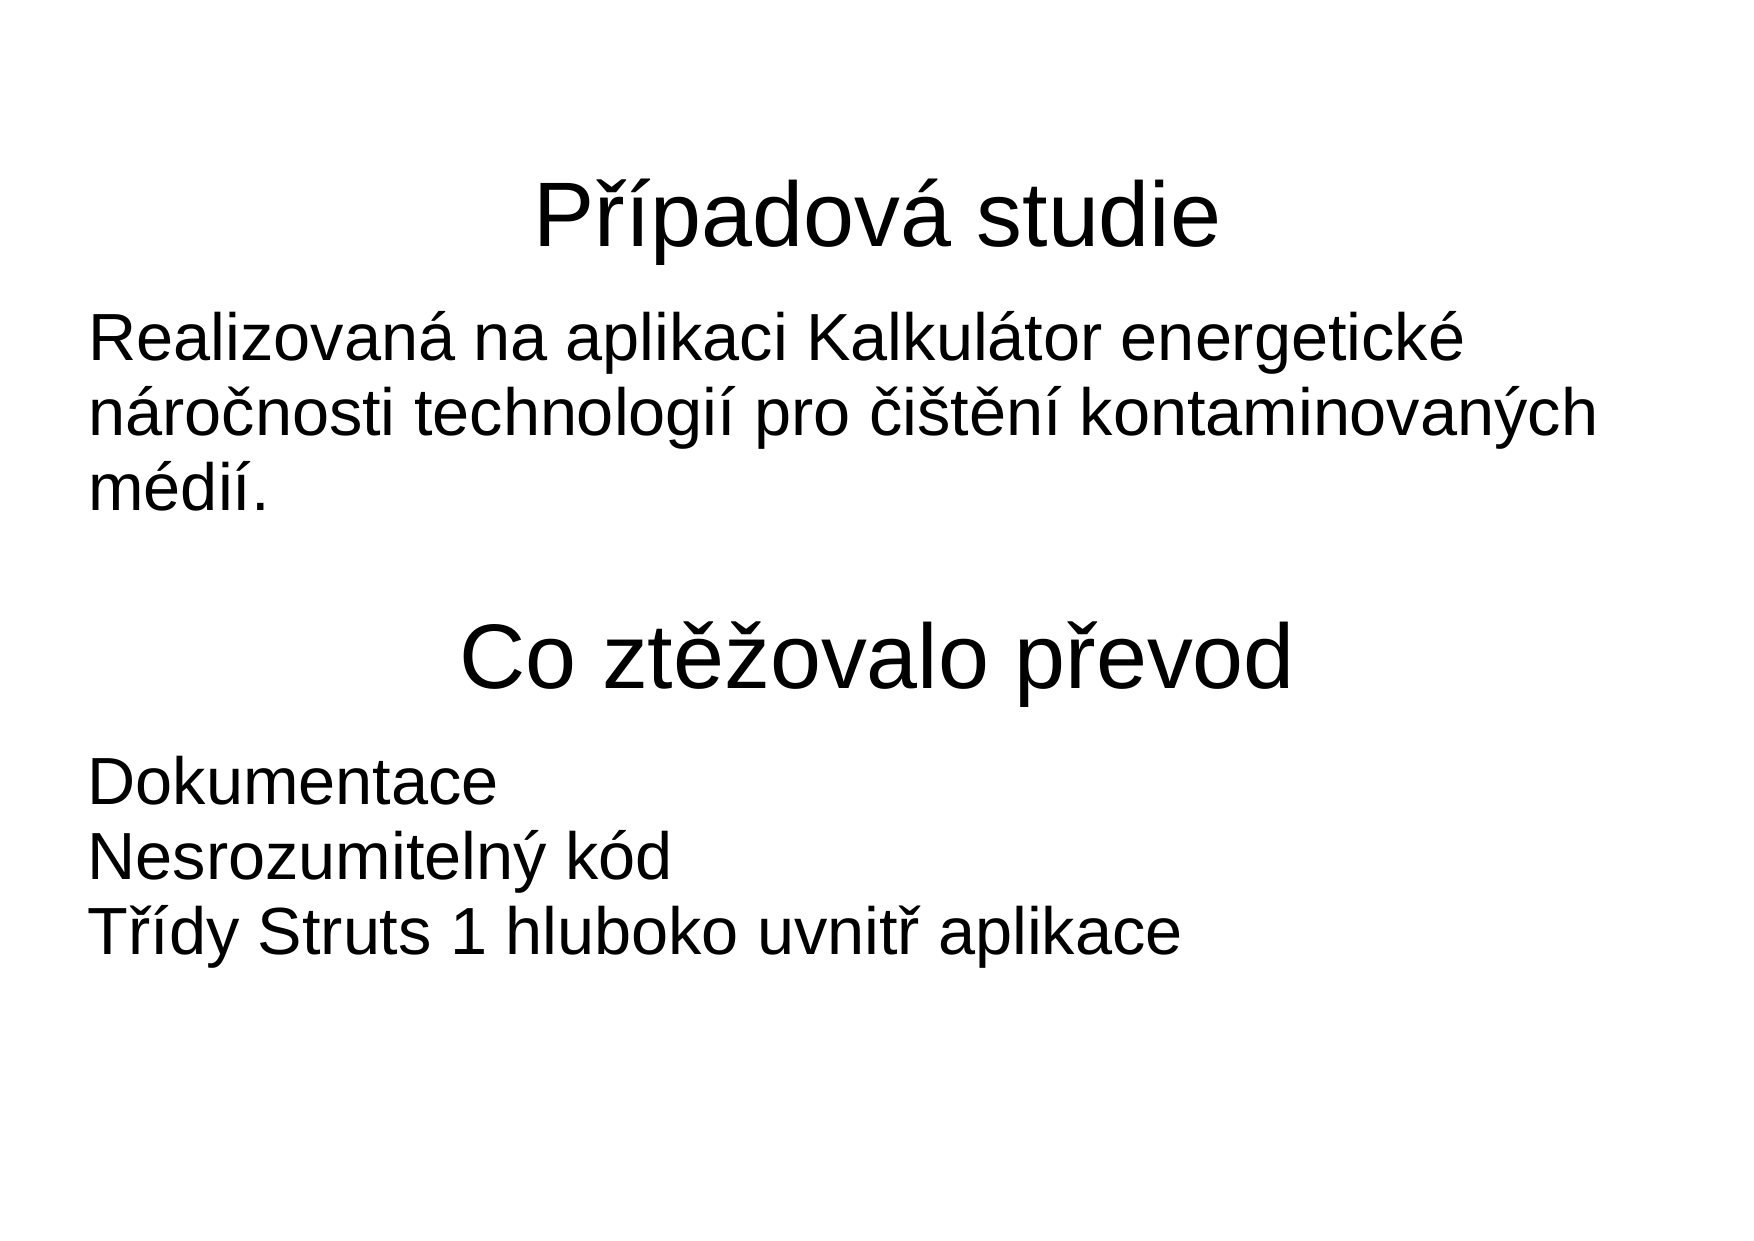

# Případová studie
Realizovaná na aplikaci Kalkulátor energetické náročnosti technologií pro čištění kontaminovaných médií.
Co ztěžovalo převod
Dokumentace
Nesrozumitelný kód
Třídy Struts 1 hluboko uvnitř aplikace